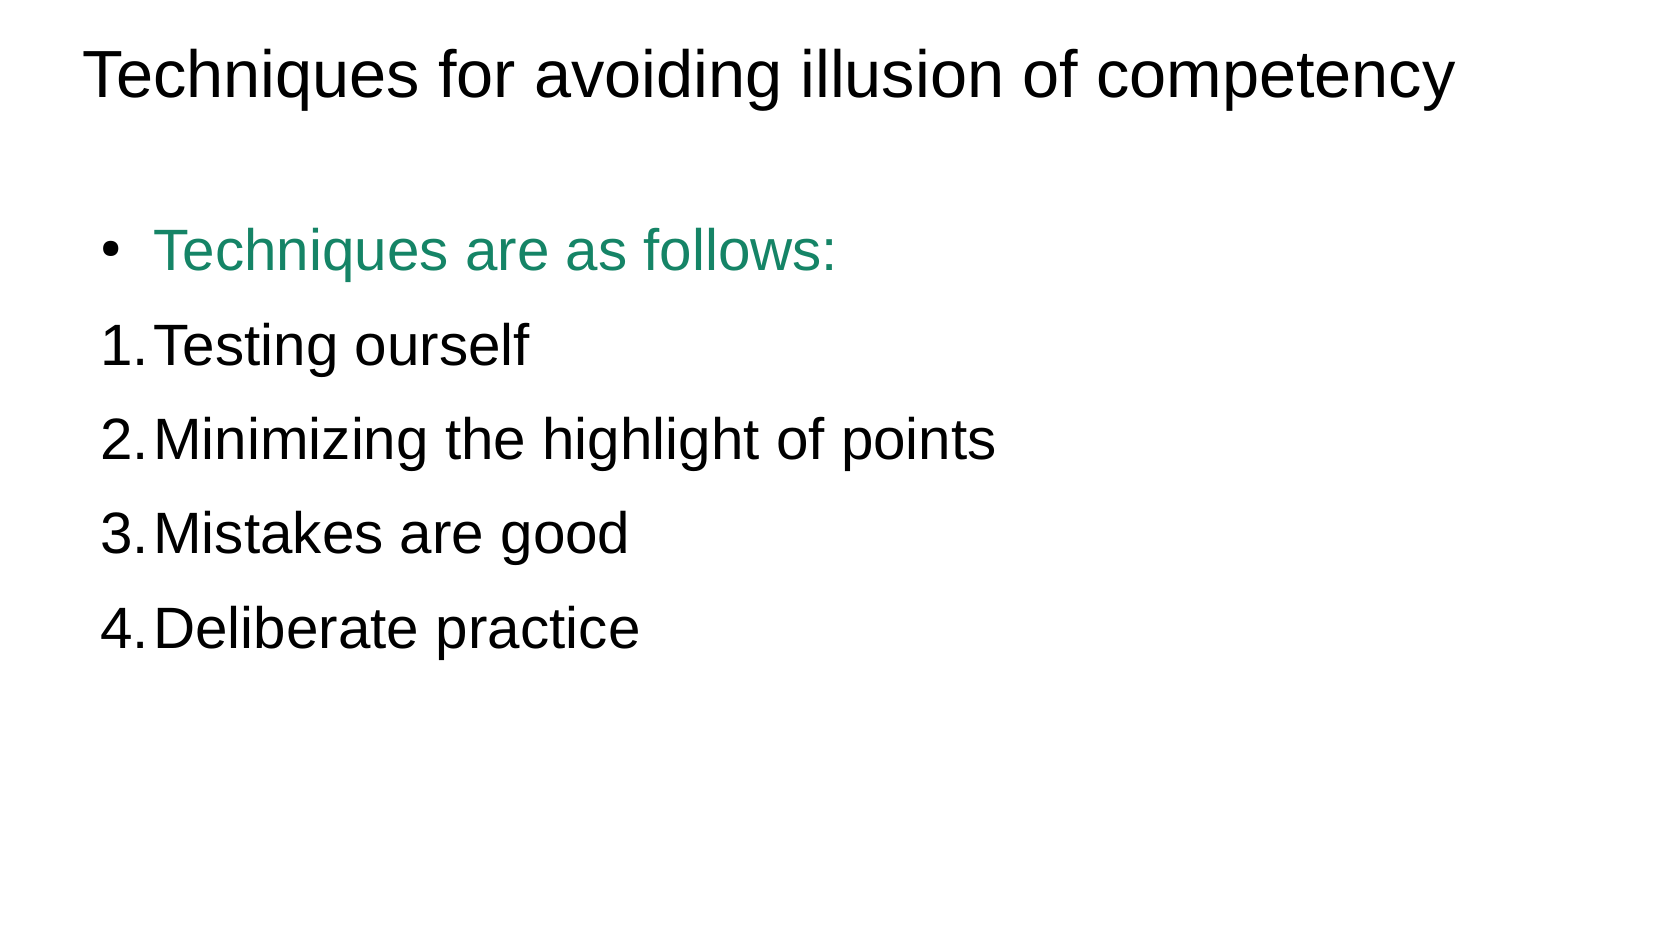

# Techniques for avoiding illusion of competency
Techniques are as follows:
Testing ourself
Minimizing the highlight of points
Mistakes are good
Deliberate practice